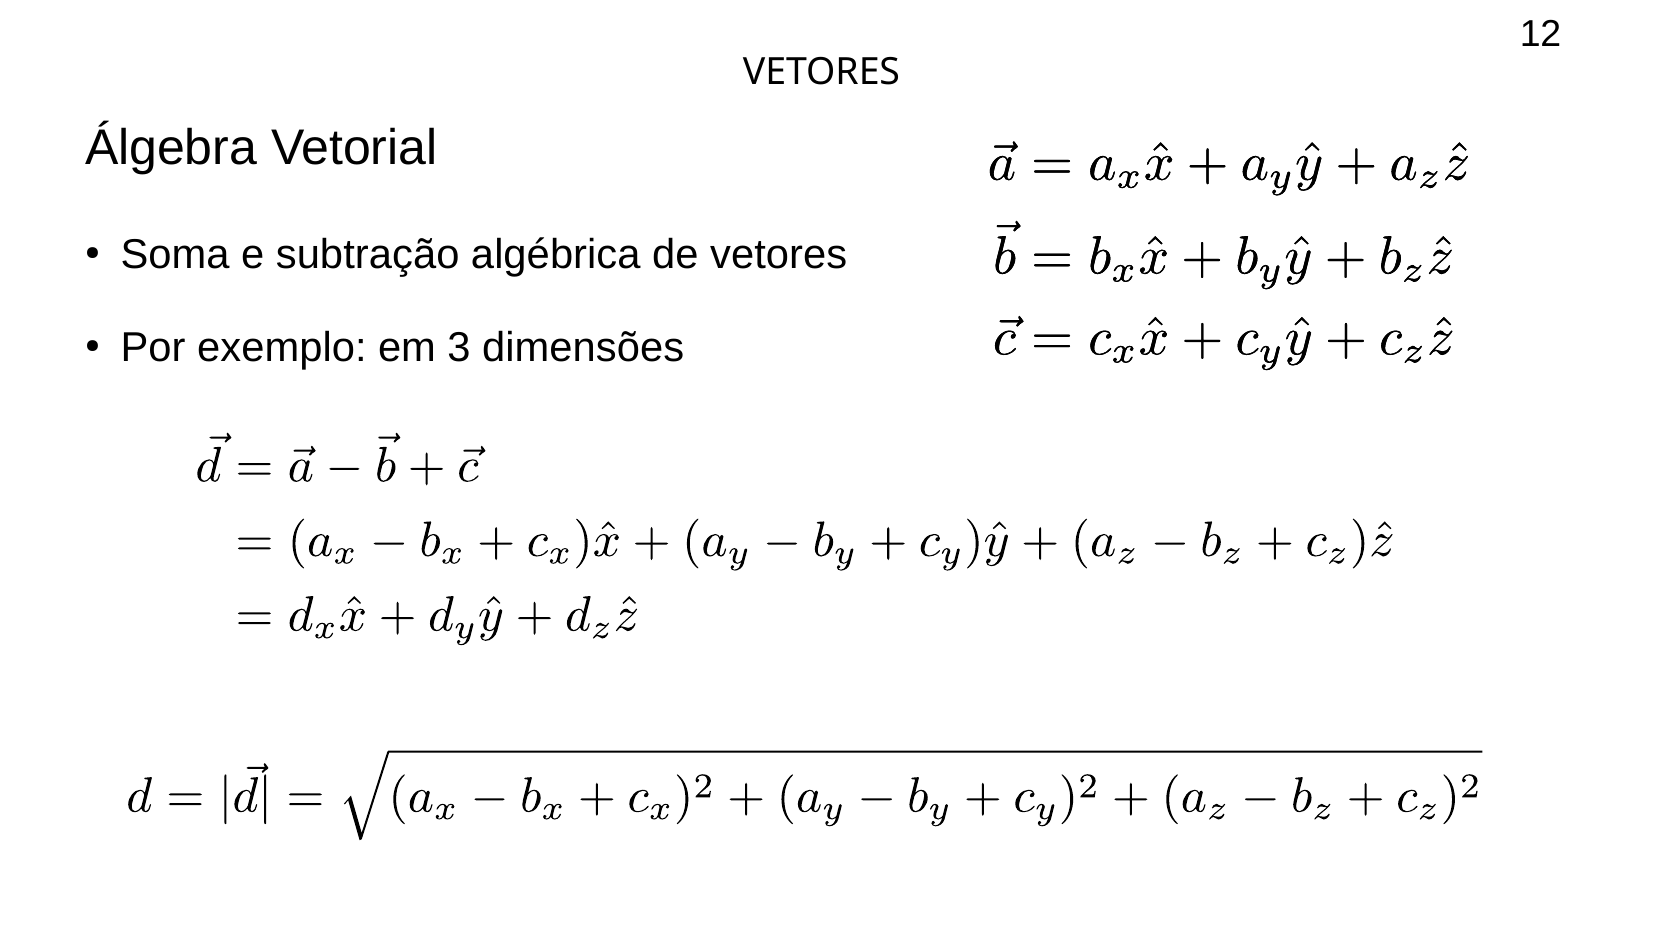

VETORES
Álgebra Vetorial
Soma e subtração algébrica de vetores
Por exemplo: em 3 dimensões